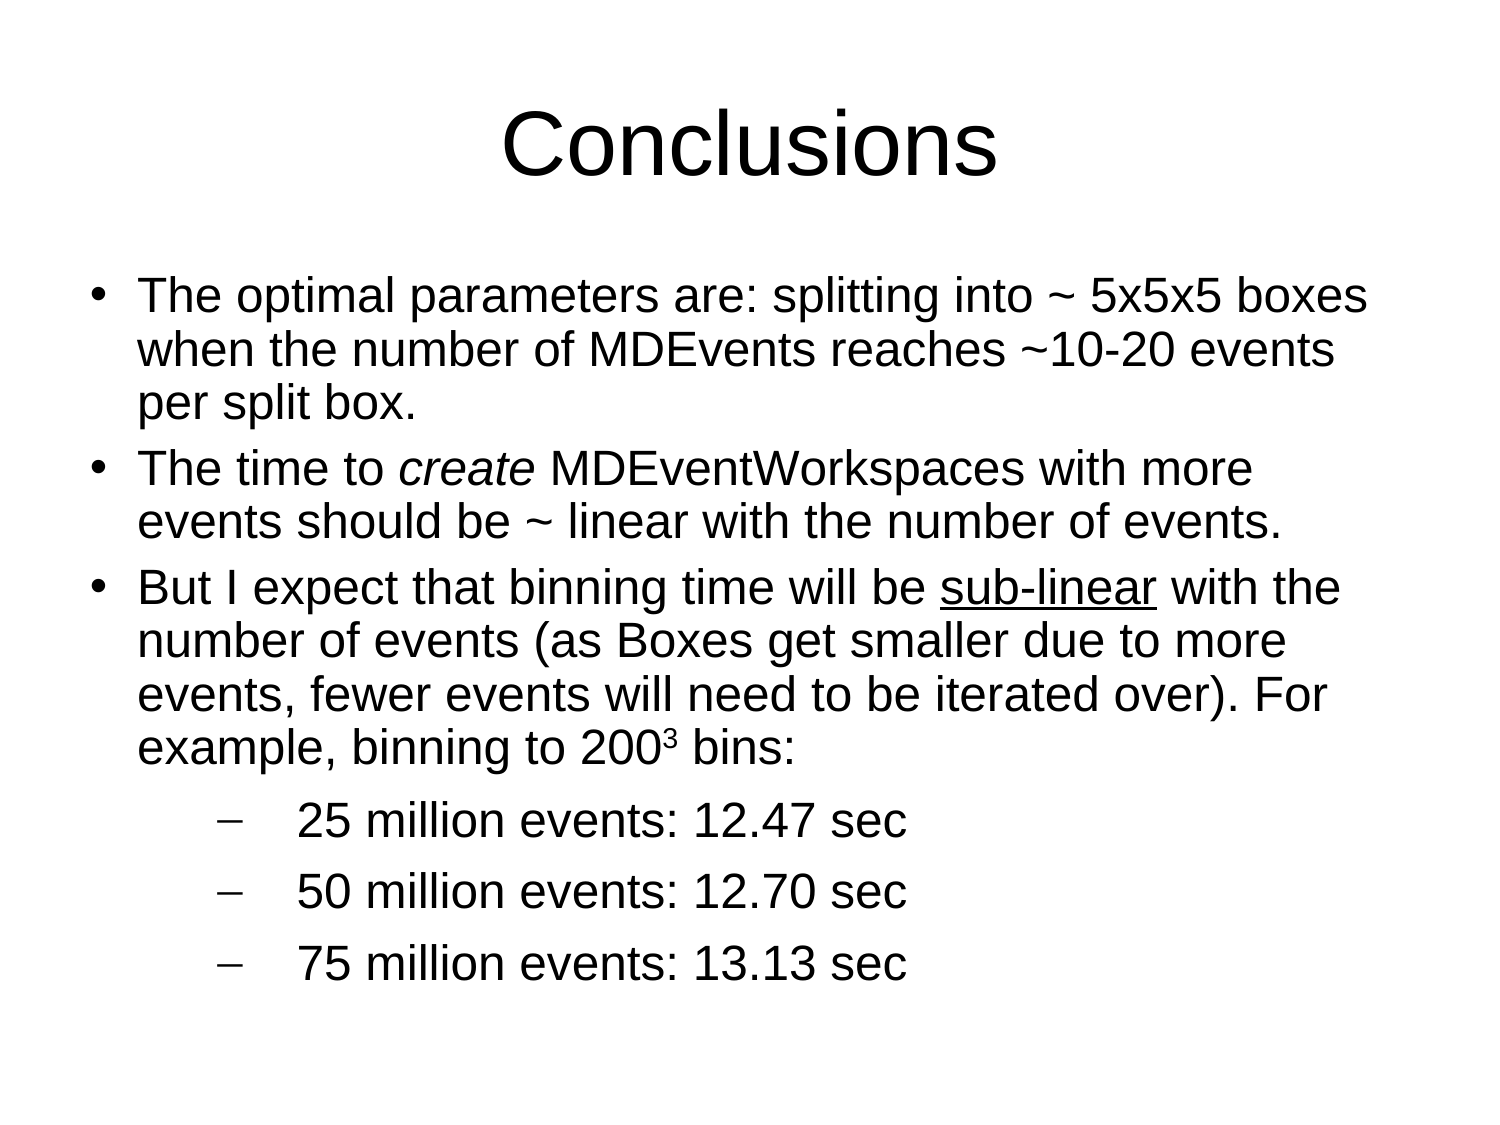

# Conclusions
The optimal parameters are: splitting into ~ 5x5x5 boxes when the number of MDEvents reaches ~10-20 events per split box.
The time to create MDEventWorkspaces with more events should be ~ linear with the number of events.
But I expect that binning time will be sub-linear with the number of events (as Boxes get smaller due to more events, fewer events will need to be iterated over). For example, binning to 2003 bins:
25 million events: 12.47 sec
50 million events: 12.70 sec
75 million events: 13.13 sec